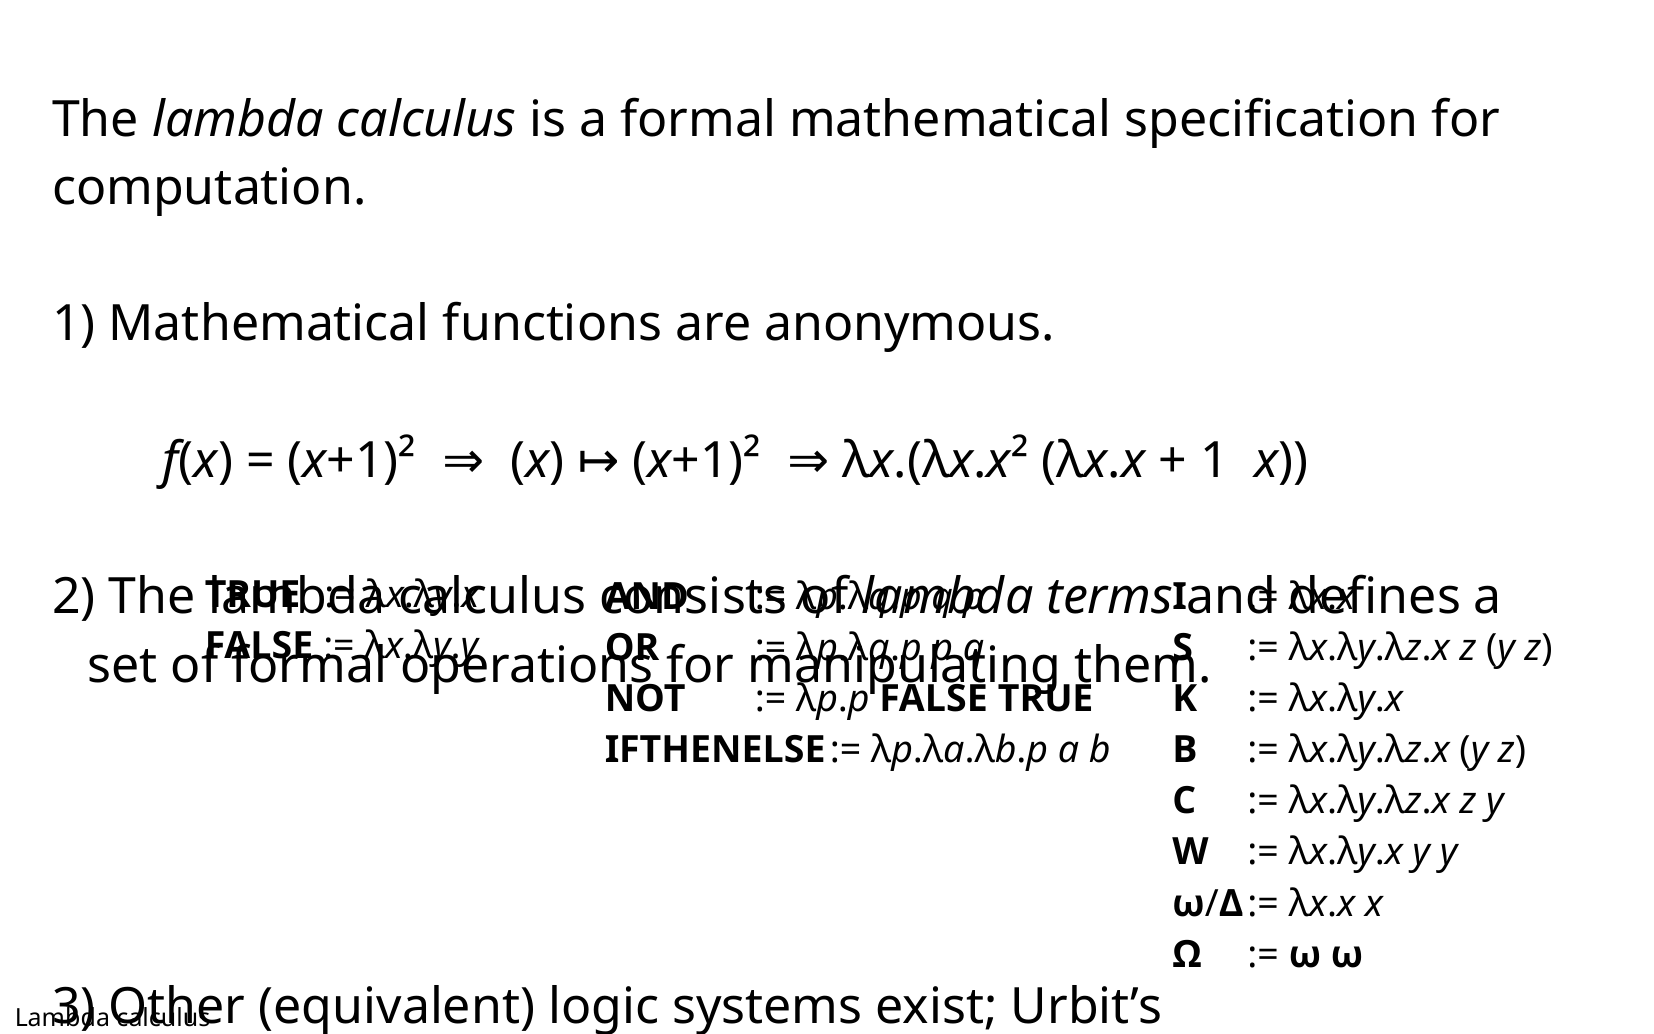

The lambda calculus is a formal mathematical specification for computation.
 Mathematical functions are anonymous.
	f(x) = (x+1)² ⇒ (x) ↦ (x+1)² ⇒ λx.(λx.x² (λx.x + 1 x))
 The lambda calculus consists of lambda terms and defines a set of formal operations for manipulating them.
 Other (equivalent) logic systems exist; Urbit’s
 Nock language is most closely related to the
 SKI combinator calculus.
TRUE := λx.λy.x
FALSE := λx.λy.y
AND	:= λp.λq.p q p
OR		:= λp.λq.p p q
NOT	:= λp.p FALSE TRUE
IFTHENELSE	:= λp.λa.λb.p a b
I	:= λx.x
S	:= λx.λy.λz.x z (y z)
K	:= λx.λy.x
B	:= λx.λy.λz.x (y z)
C	:= λx.λy.λz.x z y
W	:= λx.λy.x y y
ω/Δ	:= λx.x x
Ω	:= ω ω
Lambda calculus